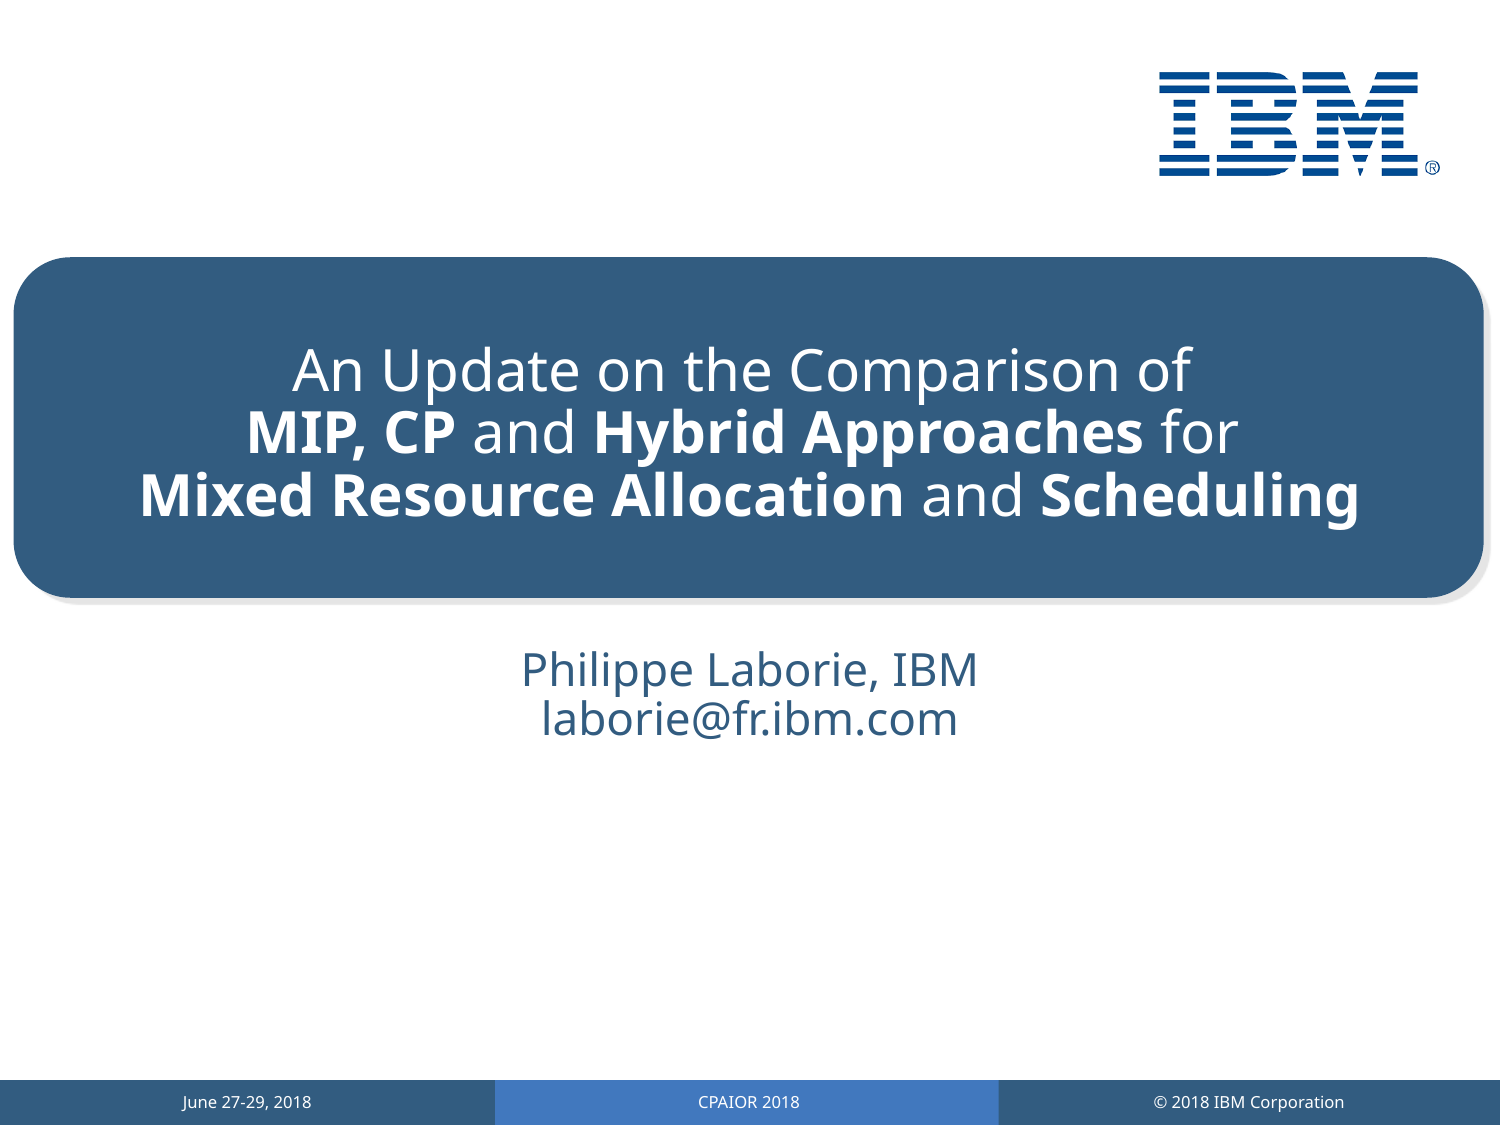

# An Update on the Comparison of MIP, CP and Hybrid Approaches for Mixed Resource Allocation and Scheduling Philippe Laborie, IBM laborie@fr.ibm.com